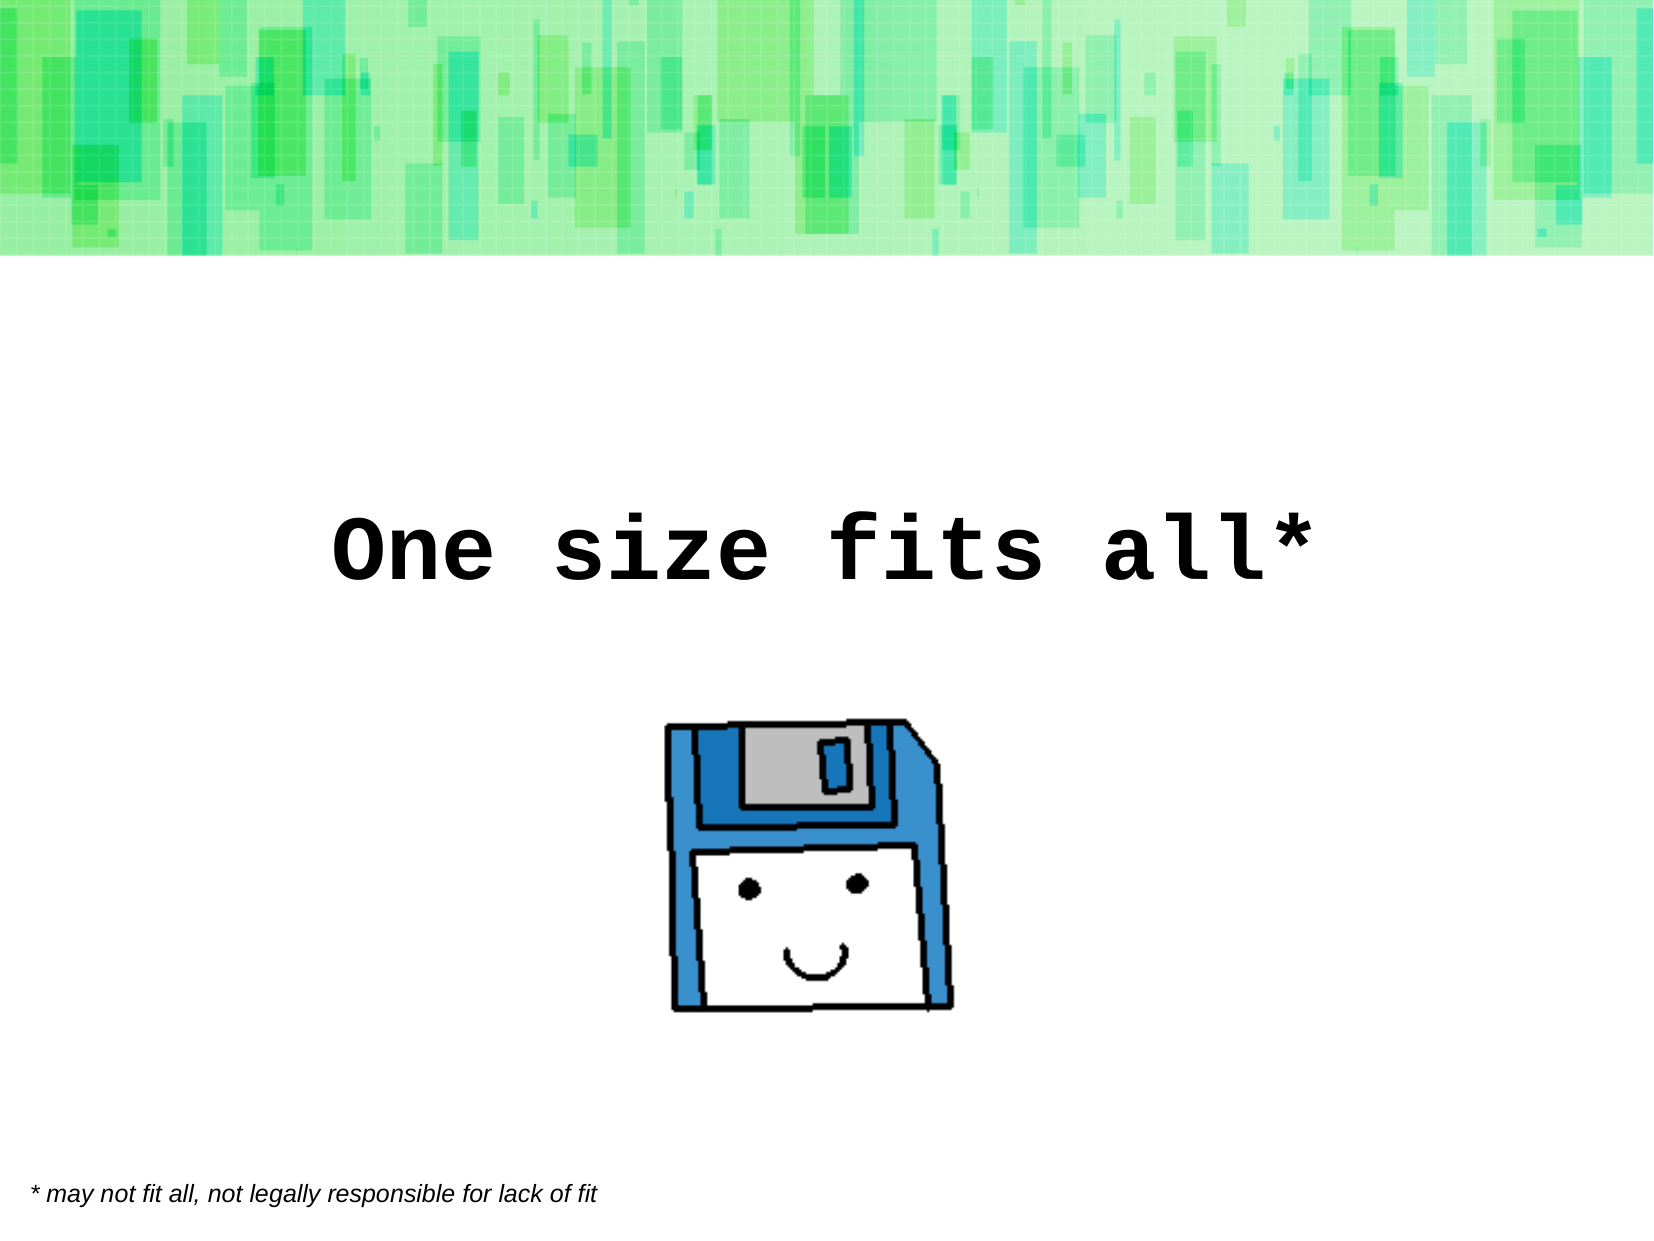

# One size fits all*
* may not fit all, not legally responsible for lack of fit